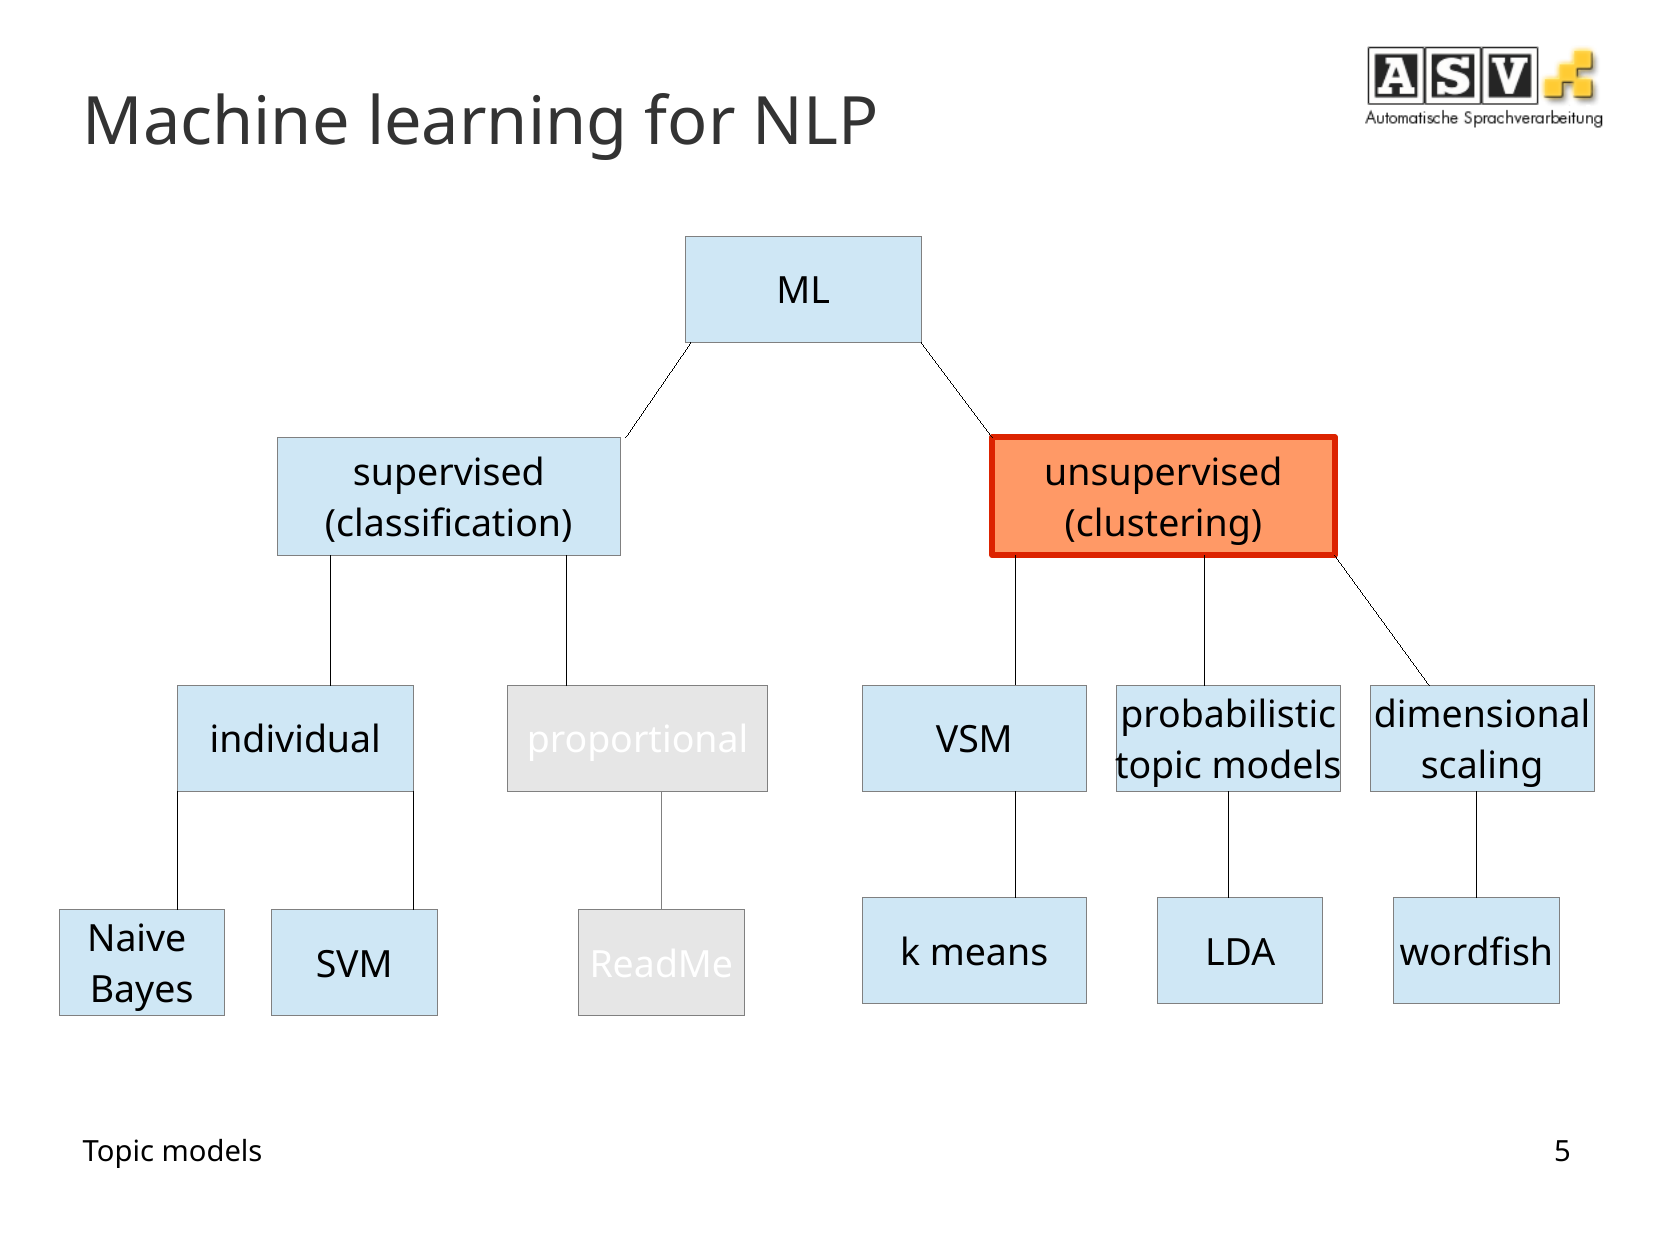

# Machine learning for NLP
ML
supervised
(classification)
unsupervised
(clustering)
individual
proportional
VSM
probabilistic
topic models
dimensional
scaling
k means
LDA
wordfish
Naive
Bayes
SVM
ReadMe
Topic models
5